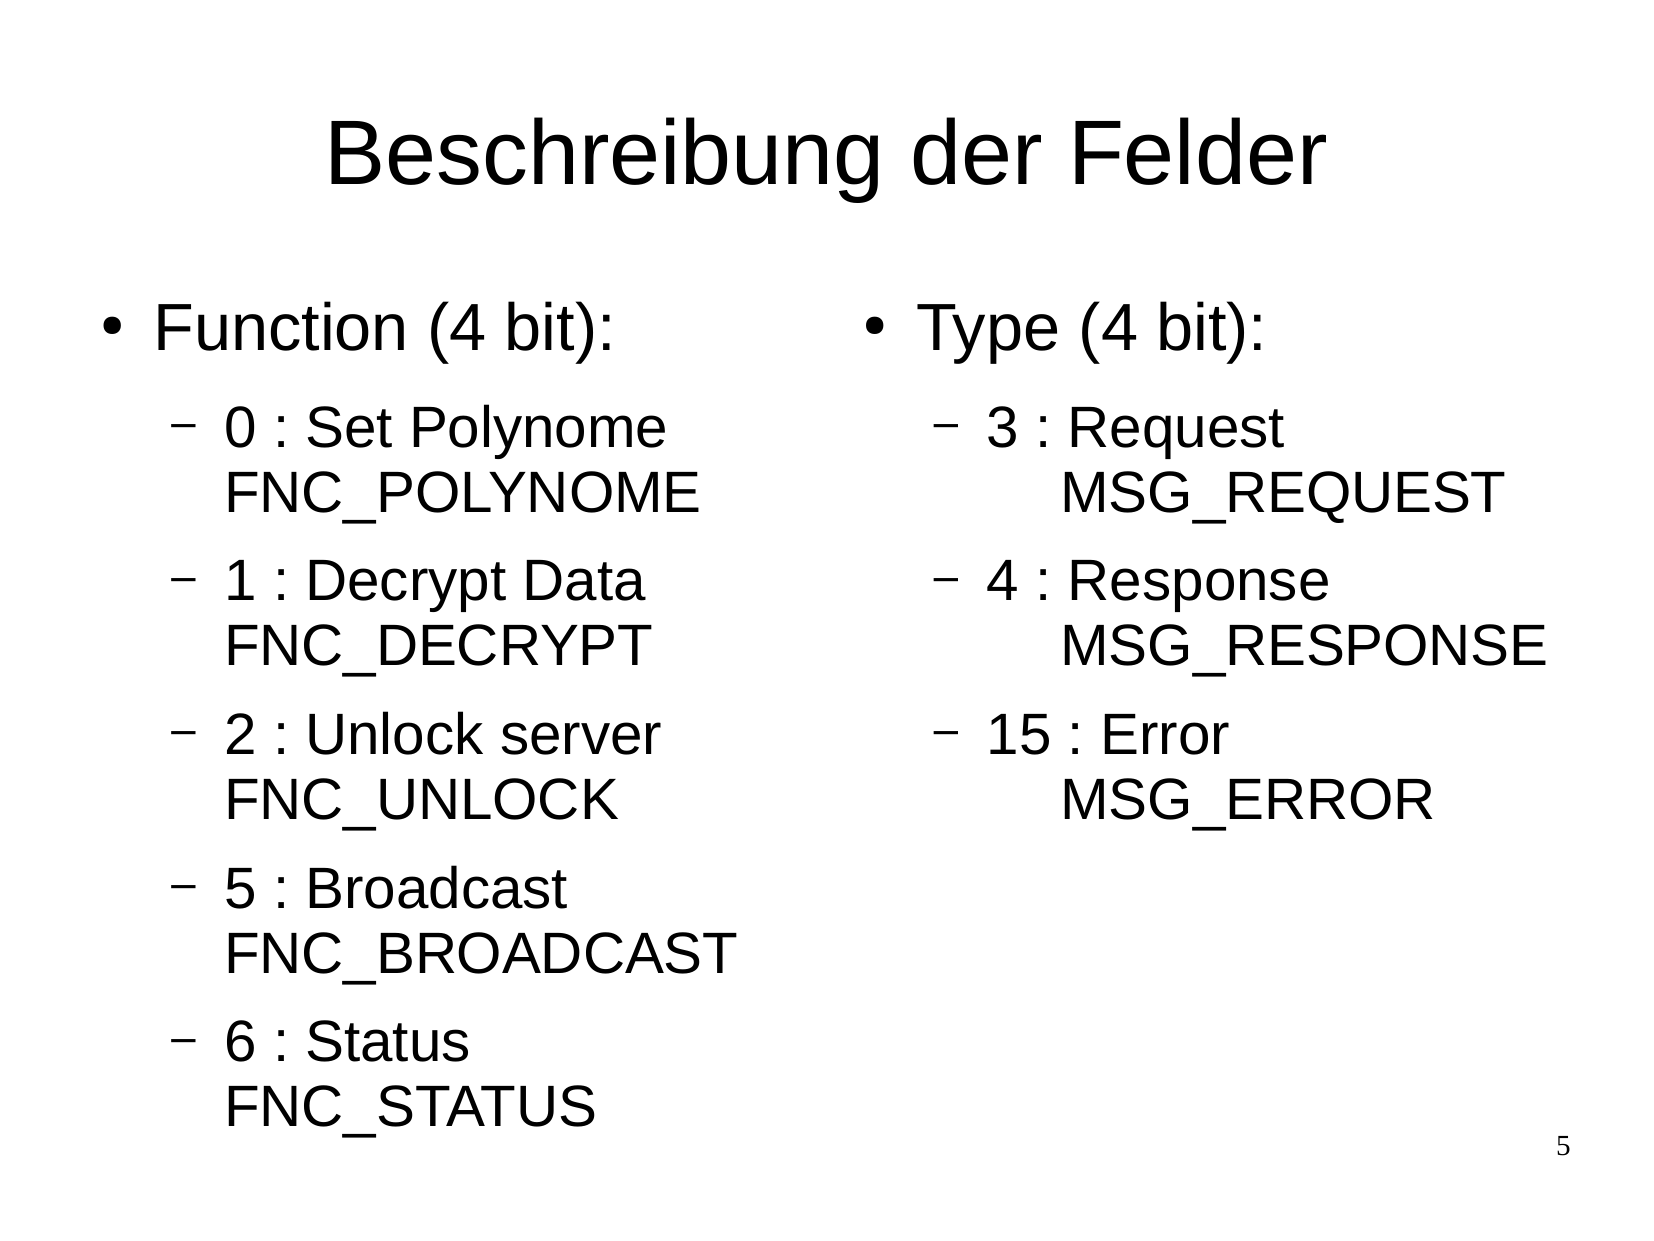

# Beschreibung der Felder
Function (4 bit):
0 : Set Polynome
FNC_POLYNOME
1 : Decrypt Data
FNC_DECRYPT
2 : Unlock server
FNC_UNLOCK
5 : Broadcast
FNC_BROADCAST
6 : Status
FNC_STATUS
Type (4 bit):
3 : Request
 	MSG_REQUEST
4 : Response
	MSG_RESPONSE
15 : Error
	MSG_ERROR
5